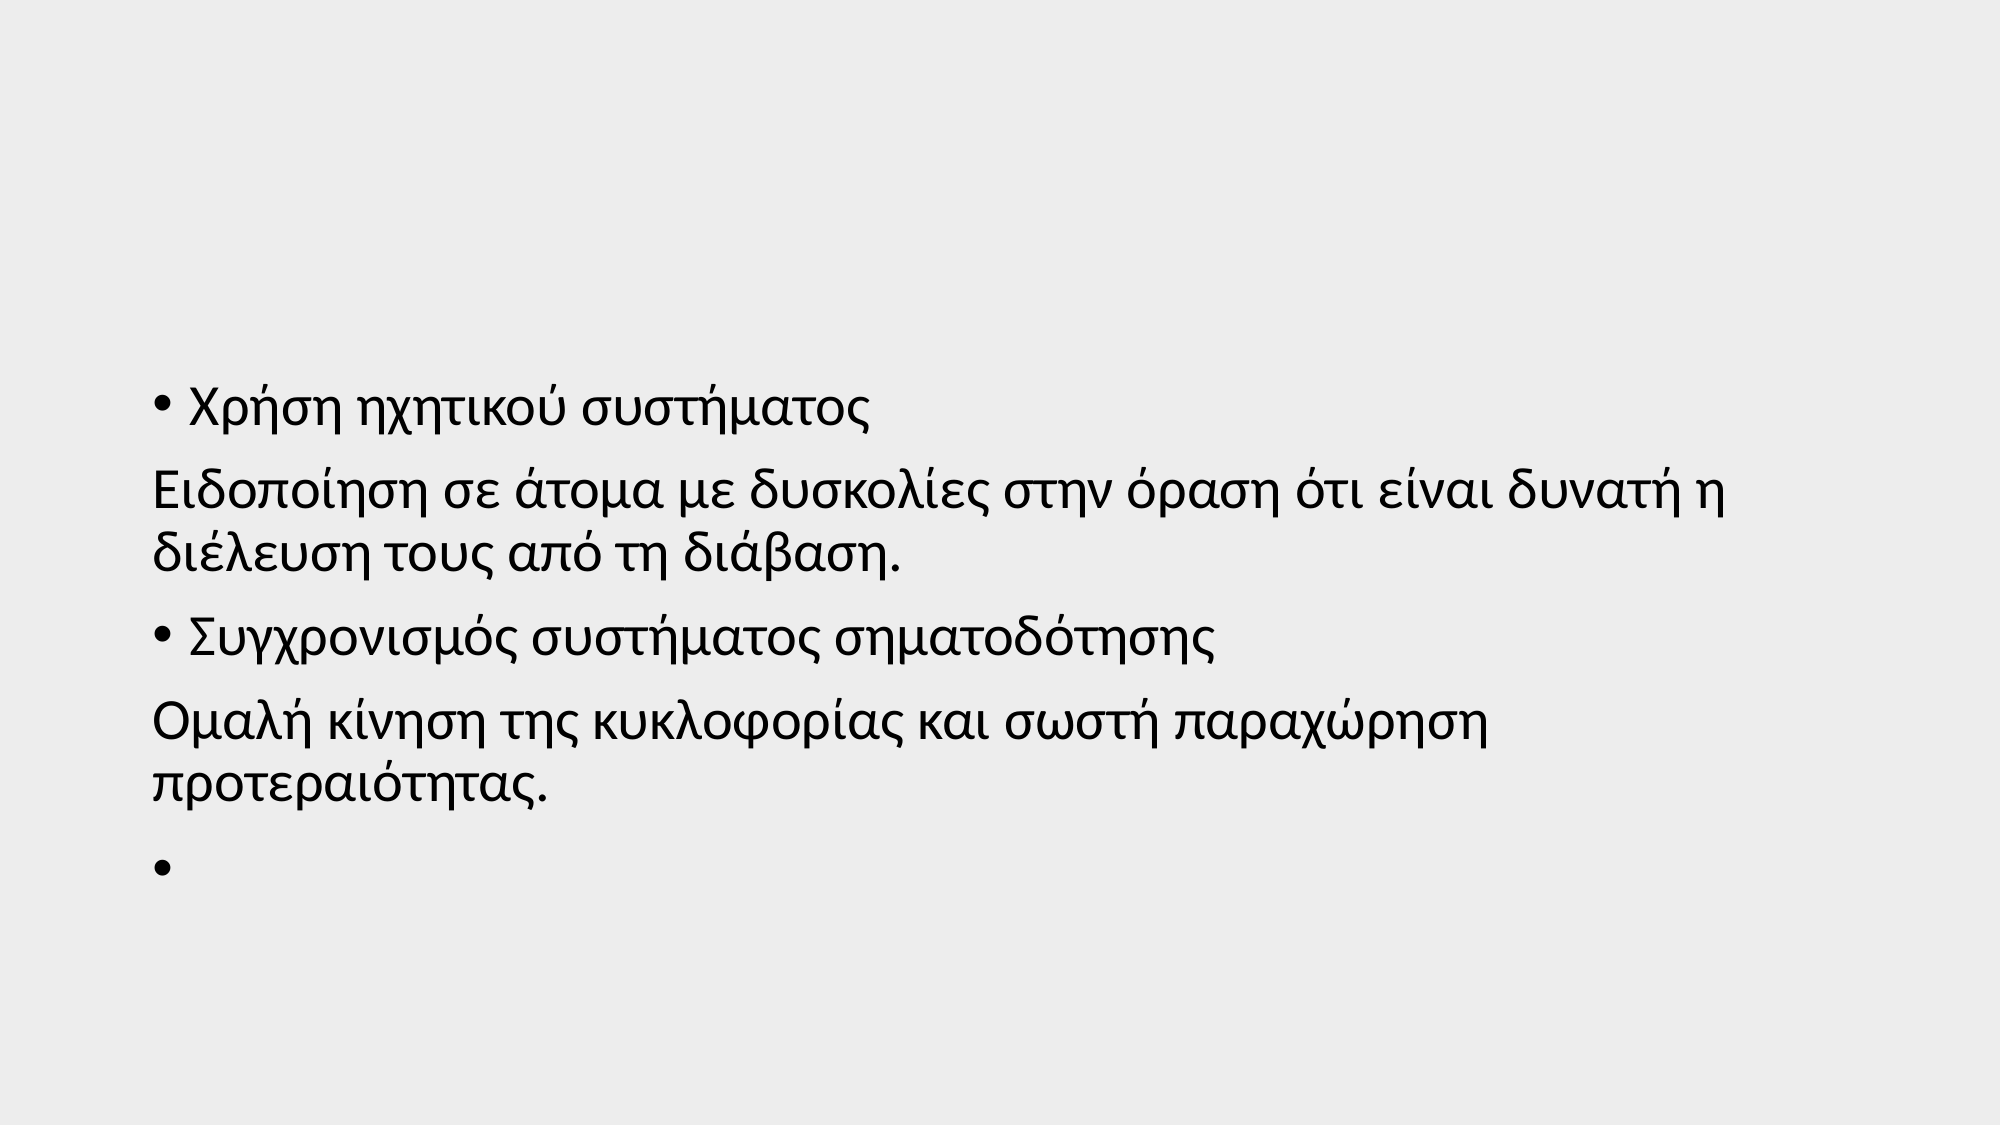

# Χρήση ηχητικού συστήματος
Ειδοποίηση σε άτομα με δυσκολίες στην όραση ότι είναι δυνατή η διέλευση τους από τη διάβαση.
Συγχρονισμός συστήματος σηματοδότησης
Ομαλή κίνηση της κυκλοφορίας και σωστή παραχώρηση προτεραιότητας.